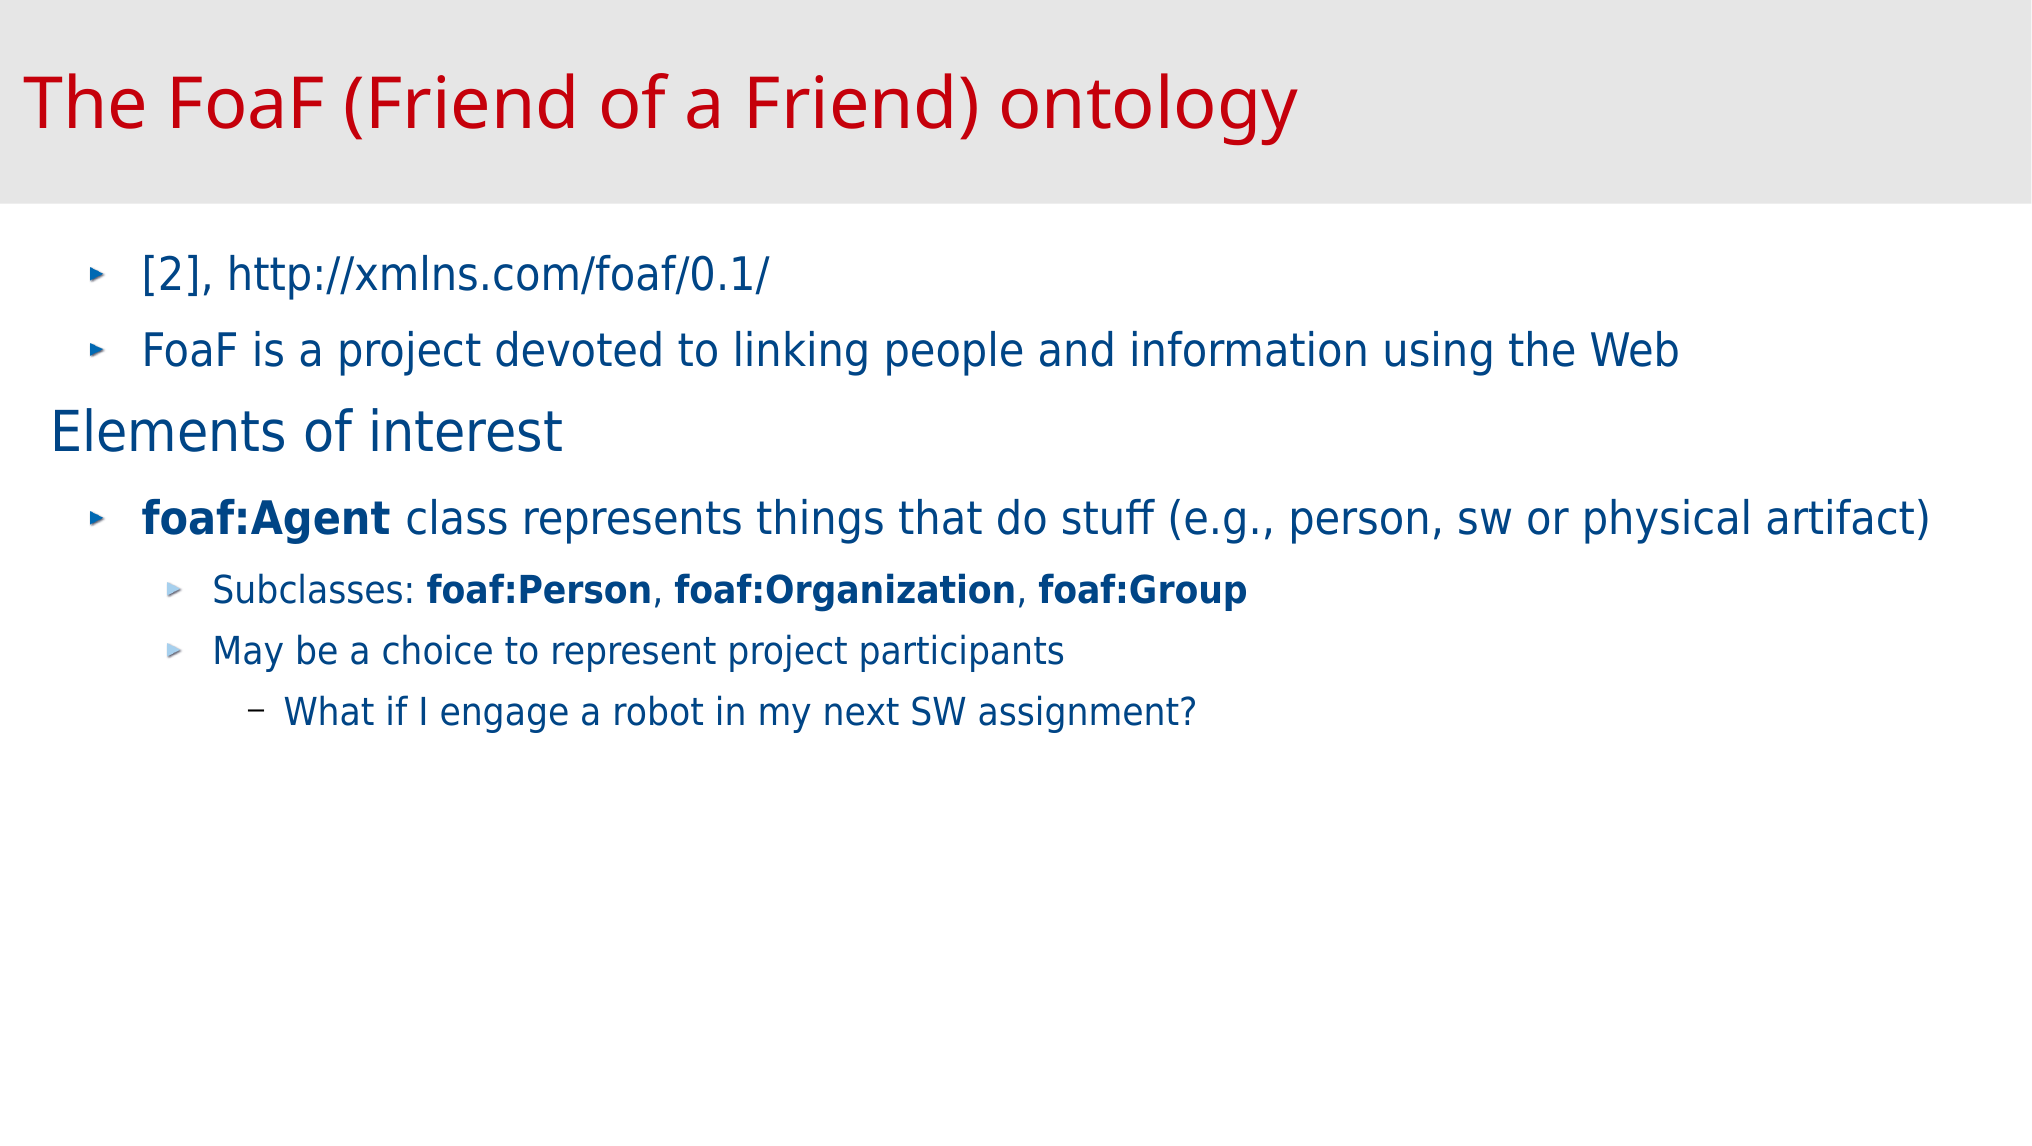

# The FoaF (Friend of a Friend) ontology
[2], http://xmlns.com/foaf/0.1/‎
FoaF is a project devoted to linking people and information using the Web
Elements of interest
foaf:Agent class represents things that do stuff (e.g., person, sw or physical artifact)
Subclasses: foaf:Person, foaf:Organization, foaf:Group
May be a choice to represent project participants
What if I engage a robot in my next SW assignment?